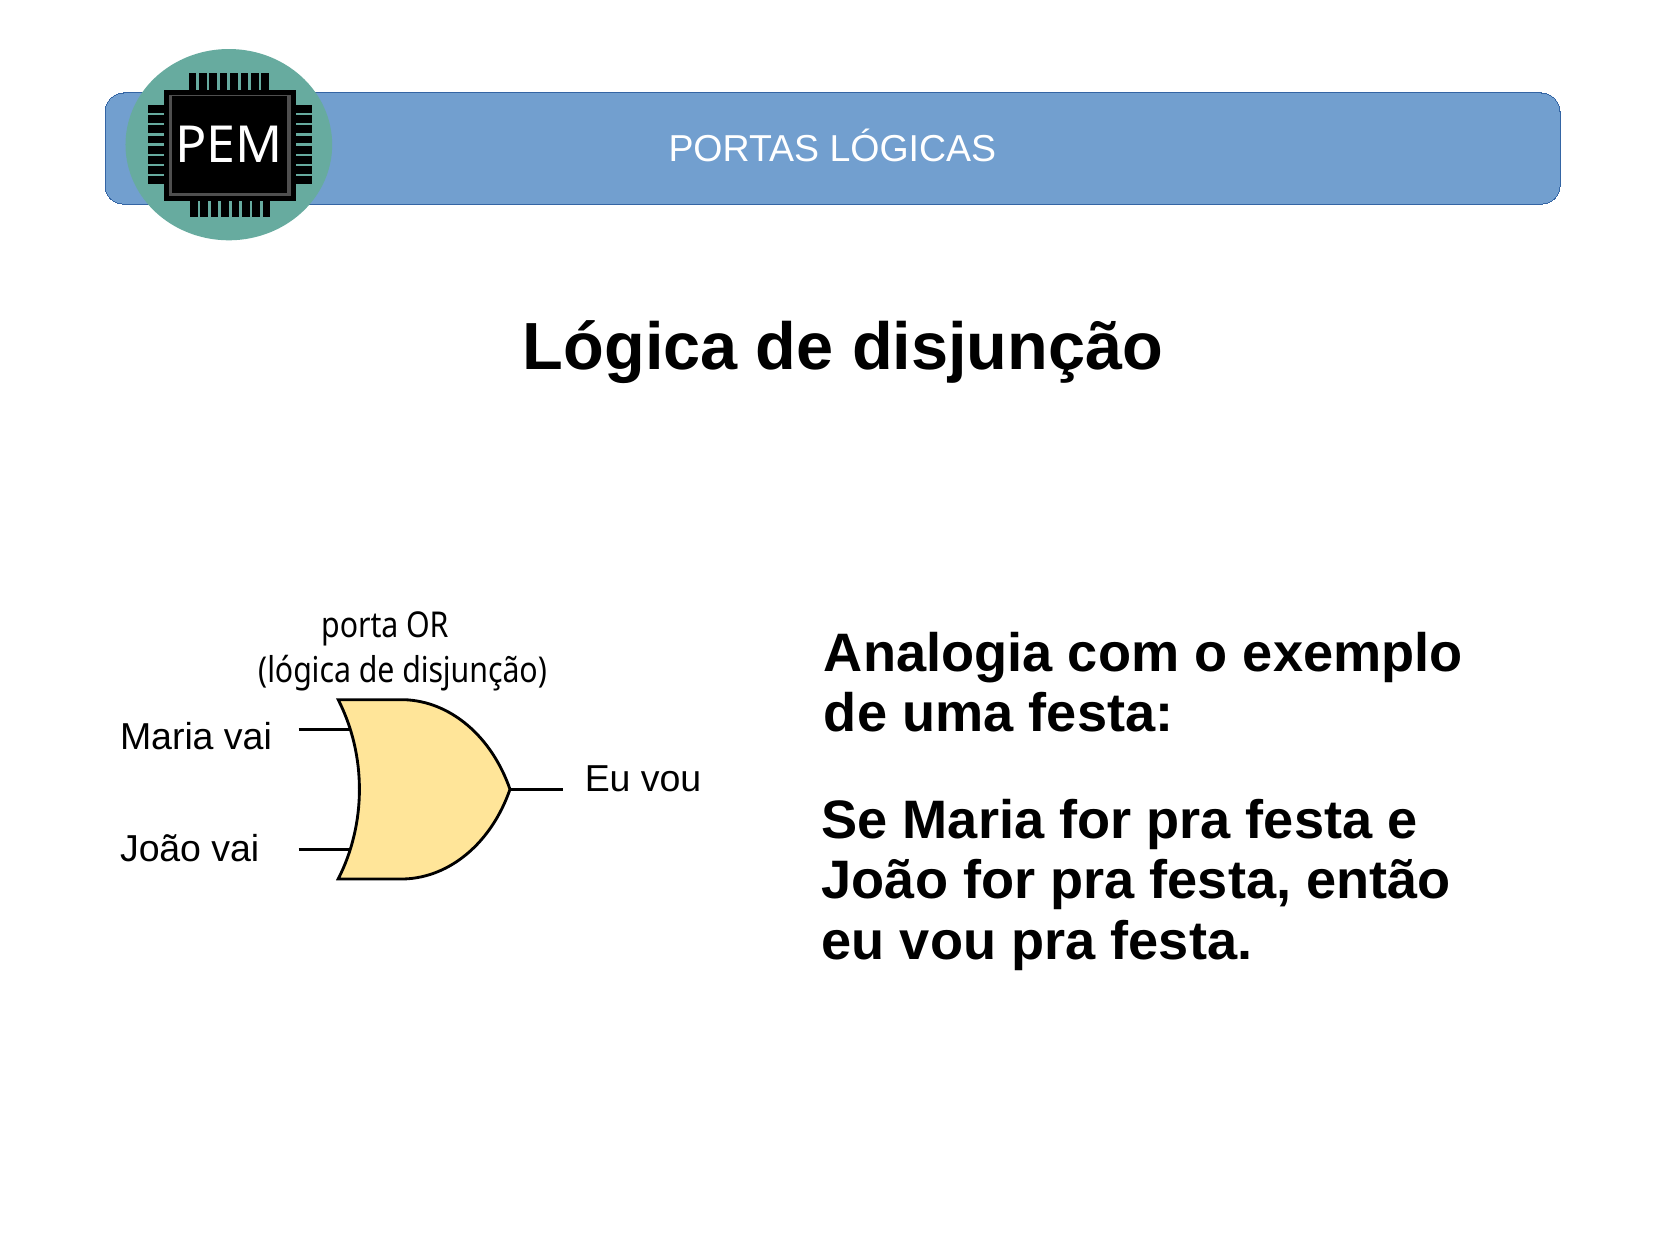

PORTAS LÓGICAS
Lógica de disjunção
Analogia com o exemplo
de uma festa:
Maria vai
Eu vou
Se Maria for pra festa e João for pra festa, então eu vou pra festa.
João vai